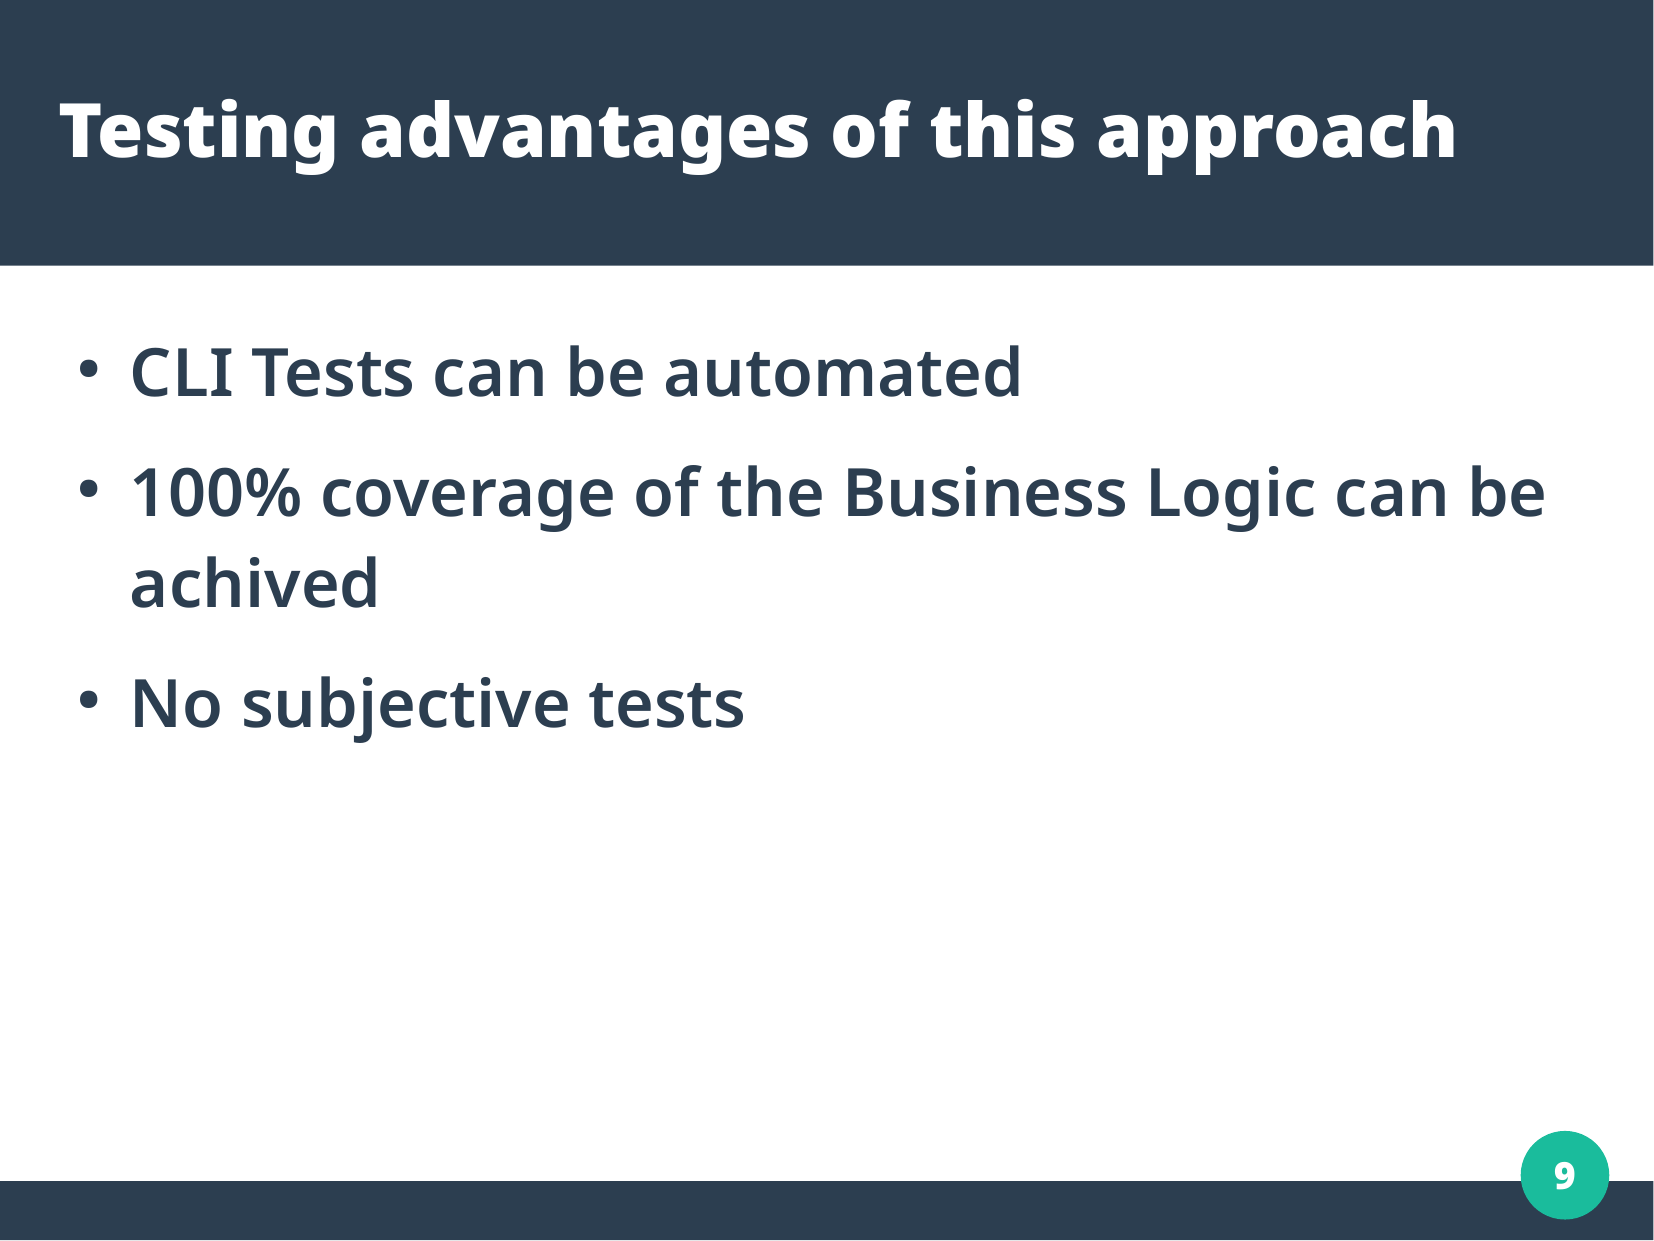

# Testing advantages of this approach
CLI Tests can be automated
100% coverage of the Business Logic can be achived
No subjective tests
9